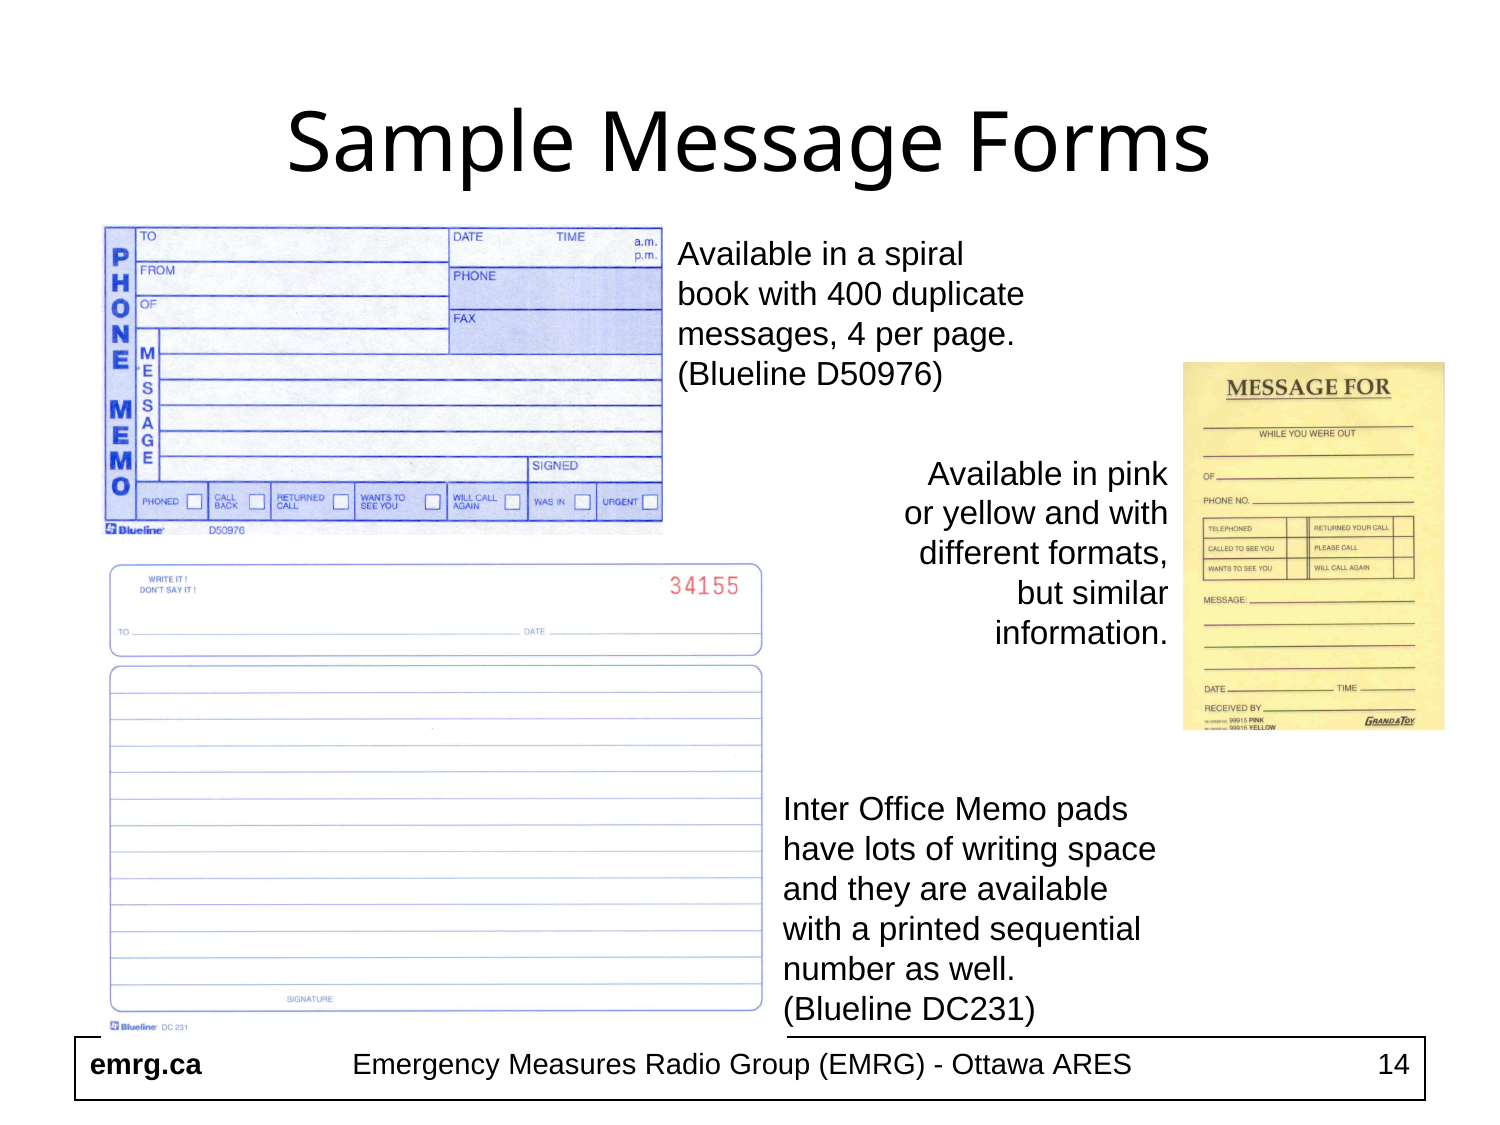

# Sample Message Forms
Available in a spiral book with 400 duplicate messages, 4 per page. (Blueline D50976)
Available in pink or yellow and with different formats, but similar information.
Inter Office Memo pads have lots of writing space and they are available with a printed sequential number as well.
(Blueline DC231)
Emergency Measures Radio Group (EMRG) - Ottawa ARES